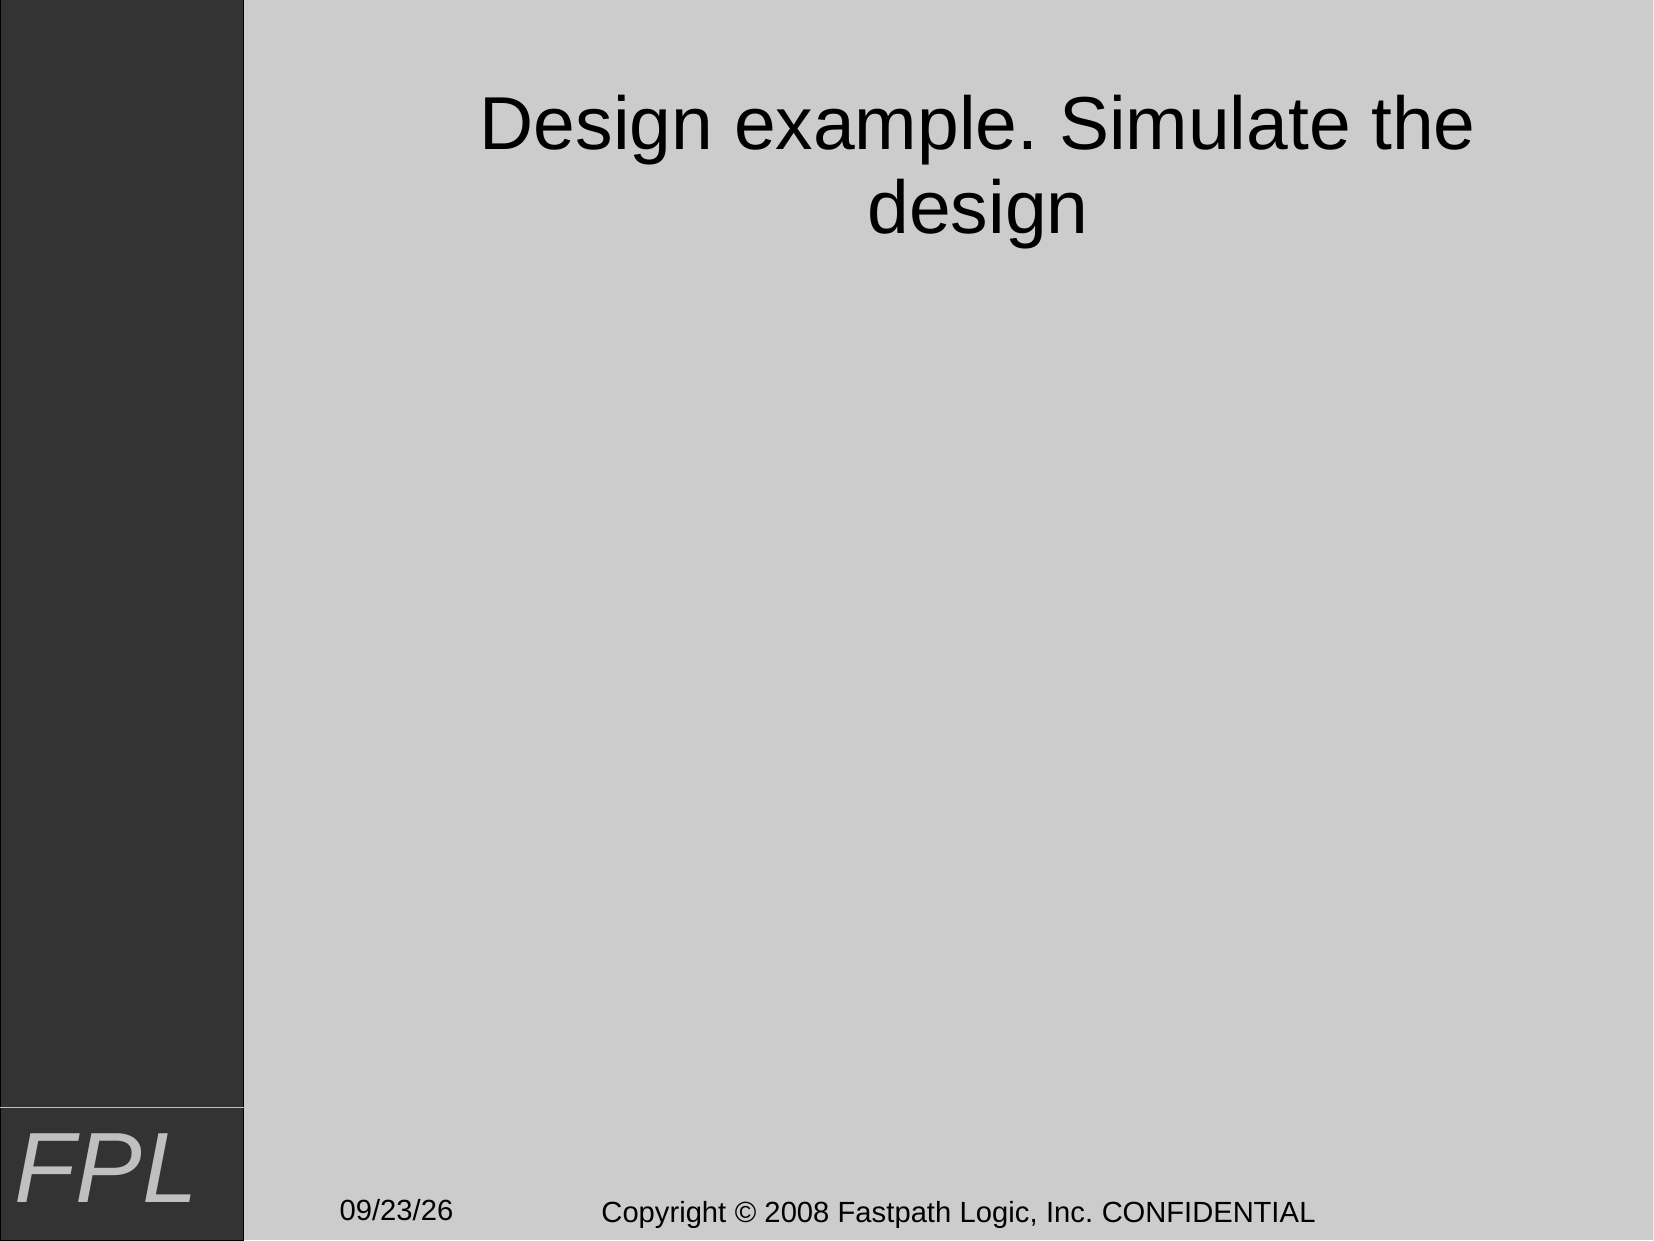

# Design example. Simulate the design
Copyright Fastpath Logic Inc. @2007